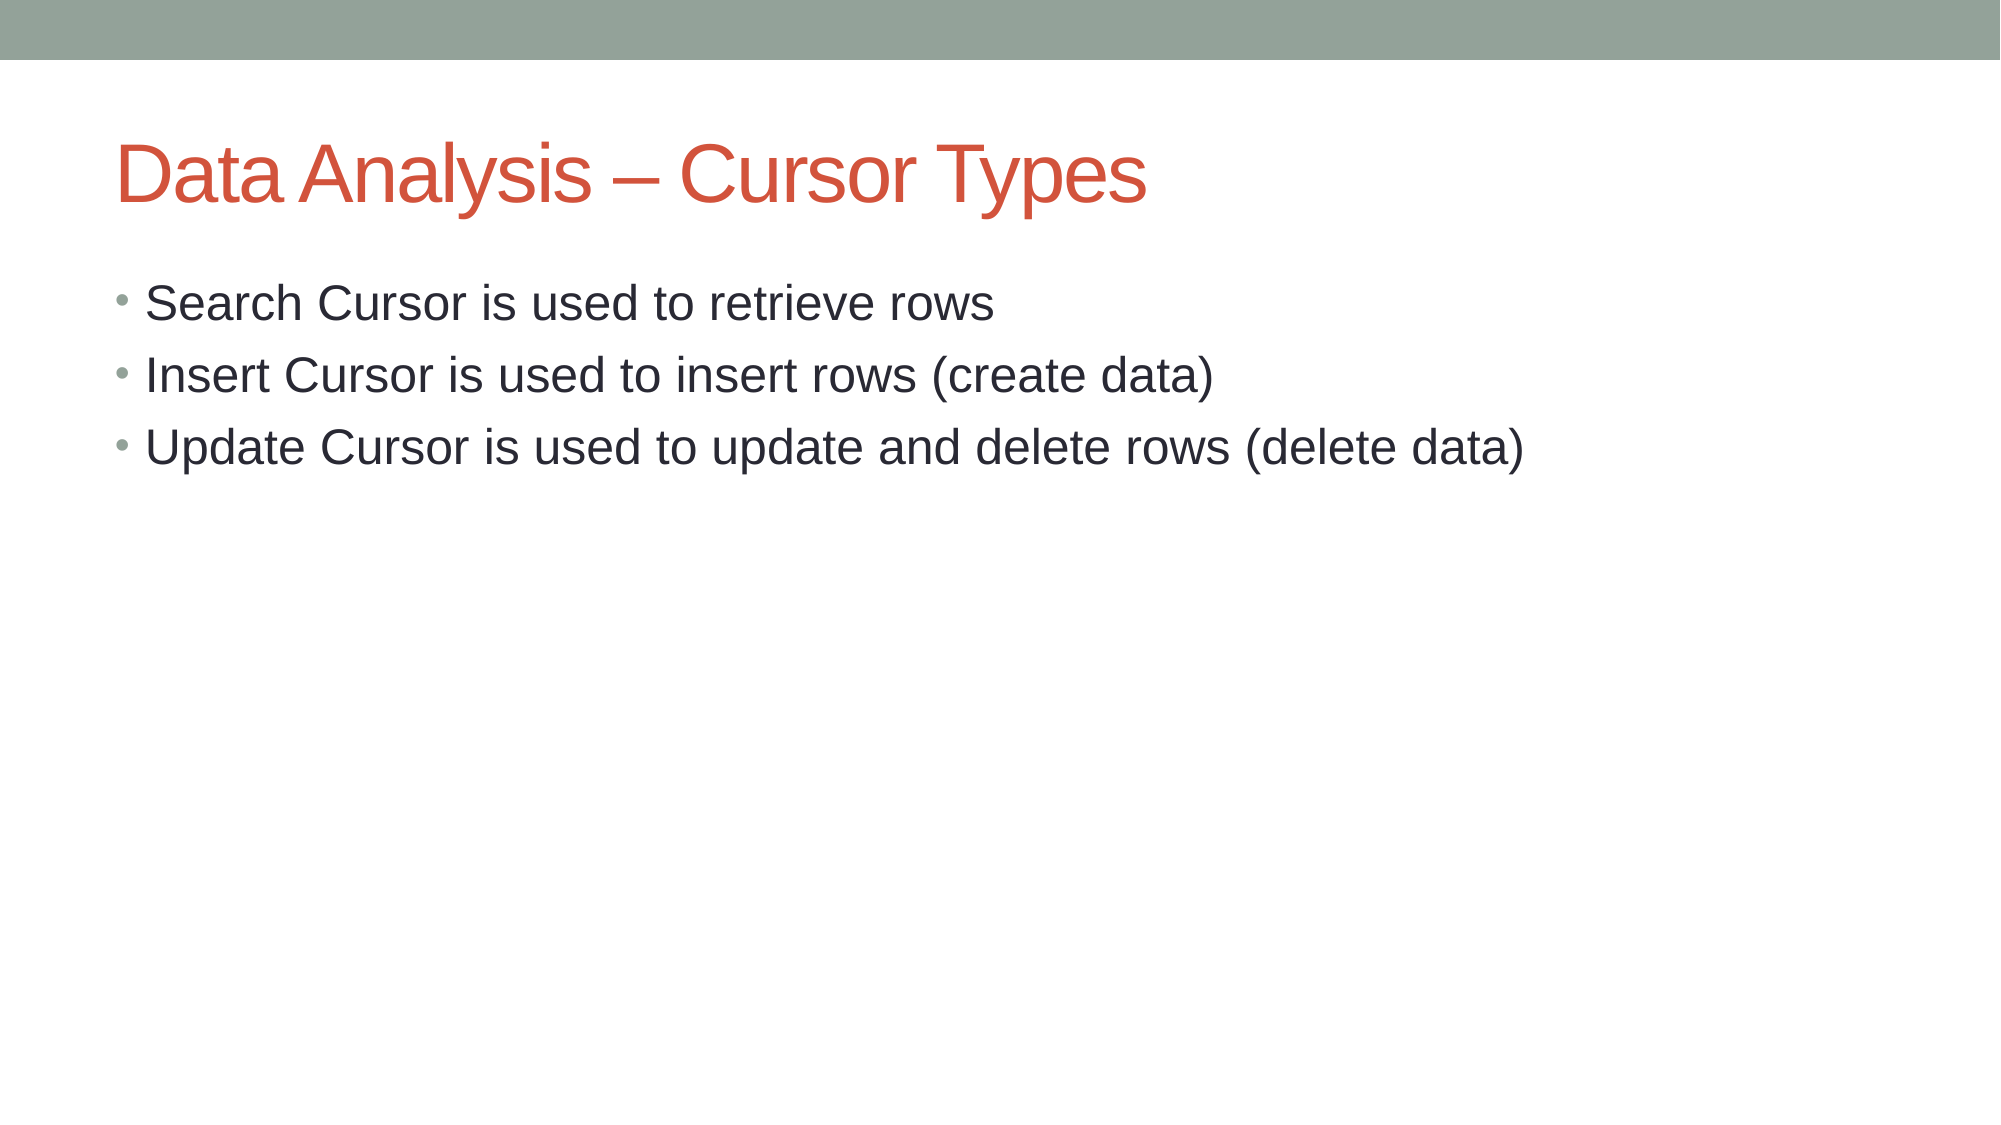

# Data Analysis – Cursor Types
Search Cursor is used to retrieve rows
Insert Cursor is used to insert rows (create data)
Update Cursor is used to update and delete rows (delete data)